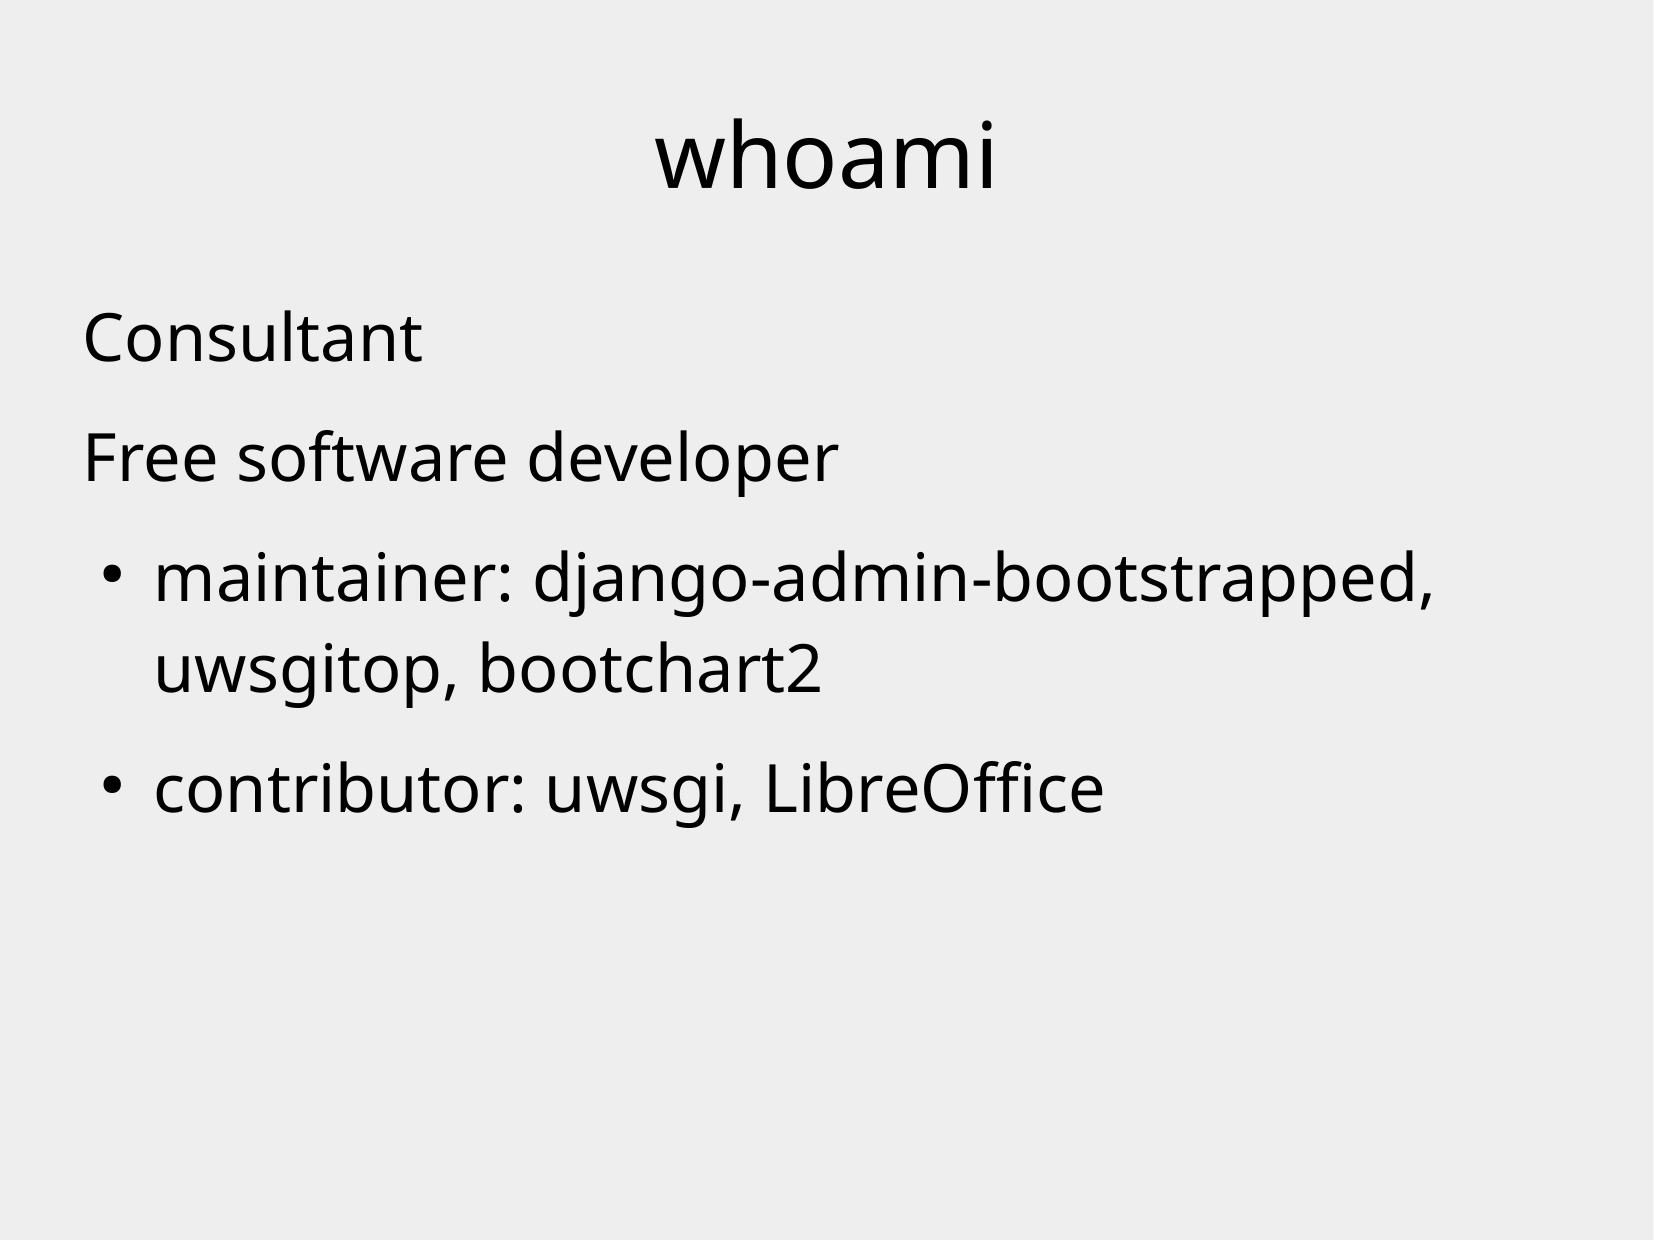

# whoami
Consultant
Free software developer
maintainer: django-admin-bootstrapped, uwsgitop, bootchart2
contributor: uwsgi, LibreOffice